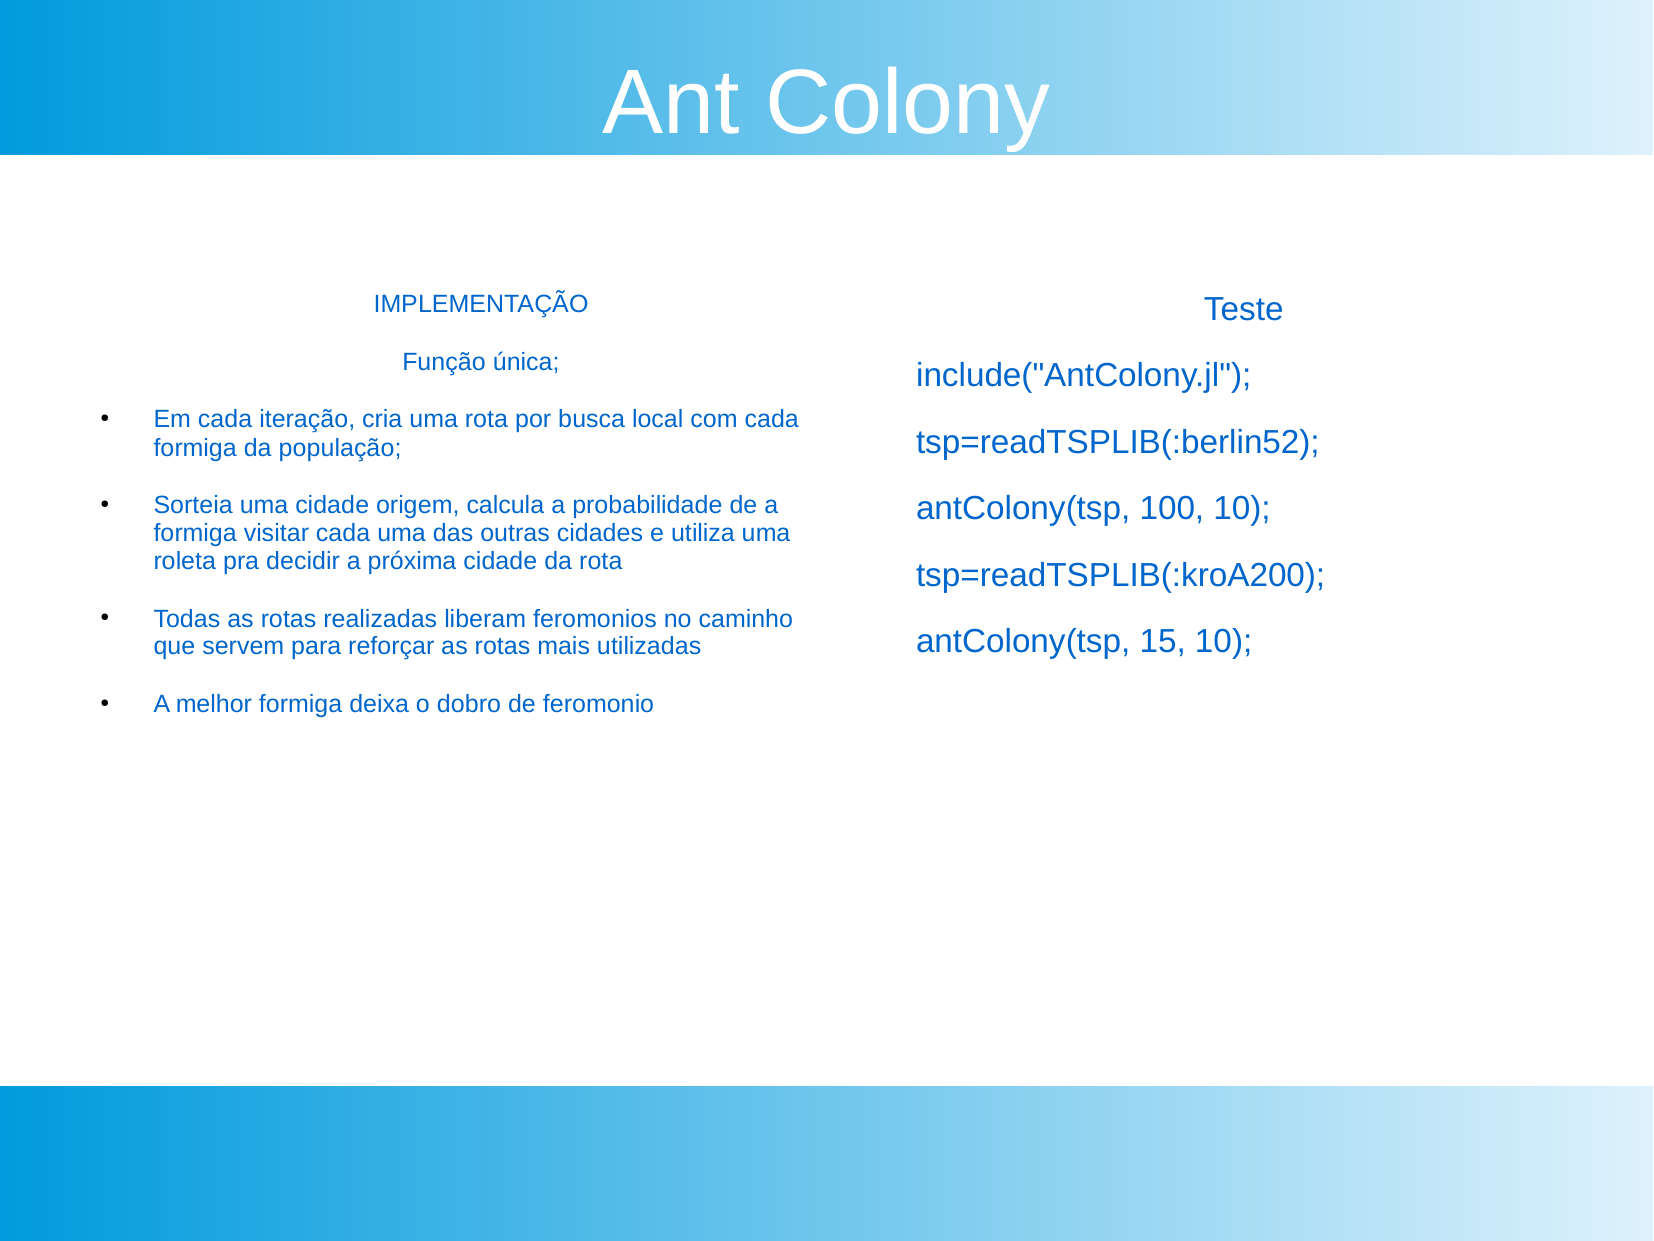

# Ant Colony
IMPLEMENTAÇÃO
Função única;
Em cada iteração, cria uma rota por busca local com cada formiga da população;
Sorteia uma cidade origem, calcula a probabilidade de a formiga visitar cada uma das outras cidades e utiliza uma roleta pra decidir a próxima cidade da rota
Todas as rotas realizadas liberam feromonios no caminho que servem para reforçar as rotas mais utilizadas
A melhor formiga deixa o dobro de feromonio
Teste
include("AntColony.jl");
tsp=readTSPLIB(:berlin52);
antColony(tsp, 100, 10);
tsp=readTSPLIB(:kroA200);
antColony(tsp, 15, 10);